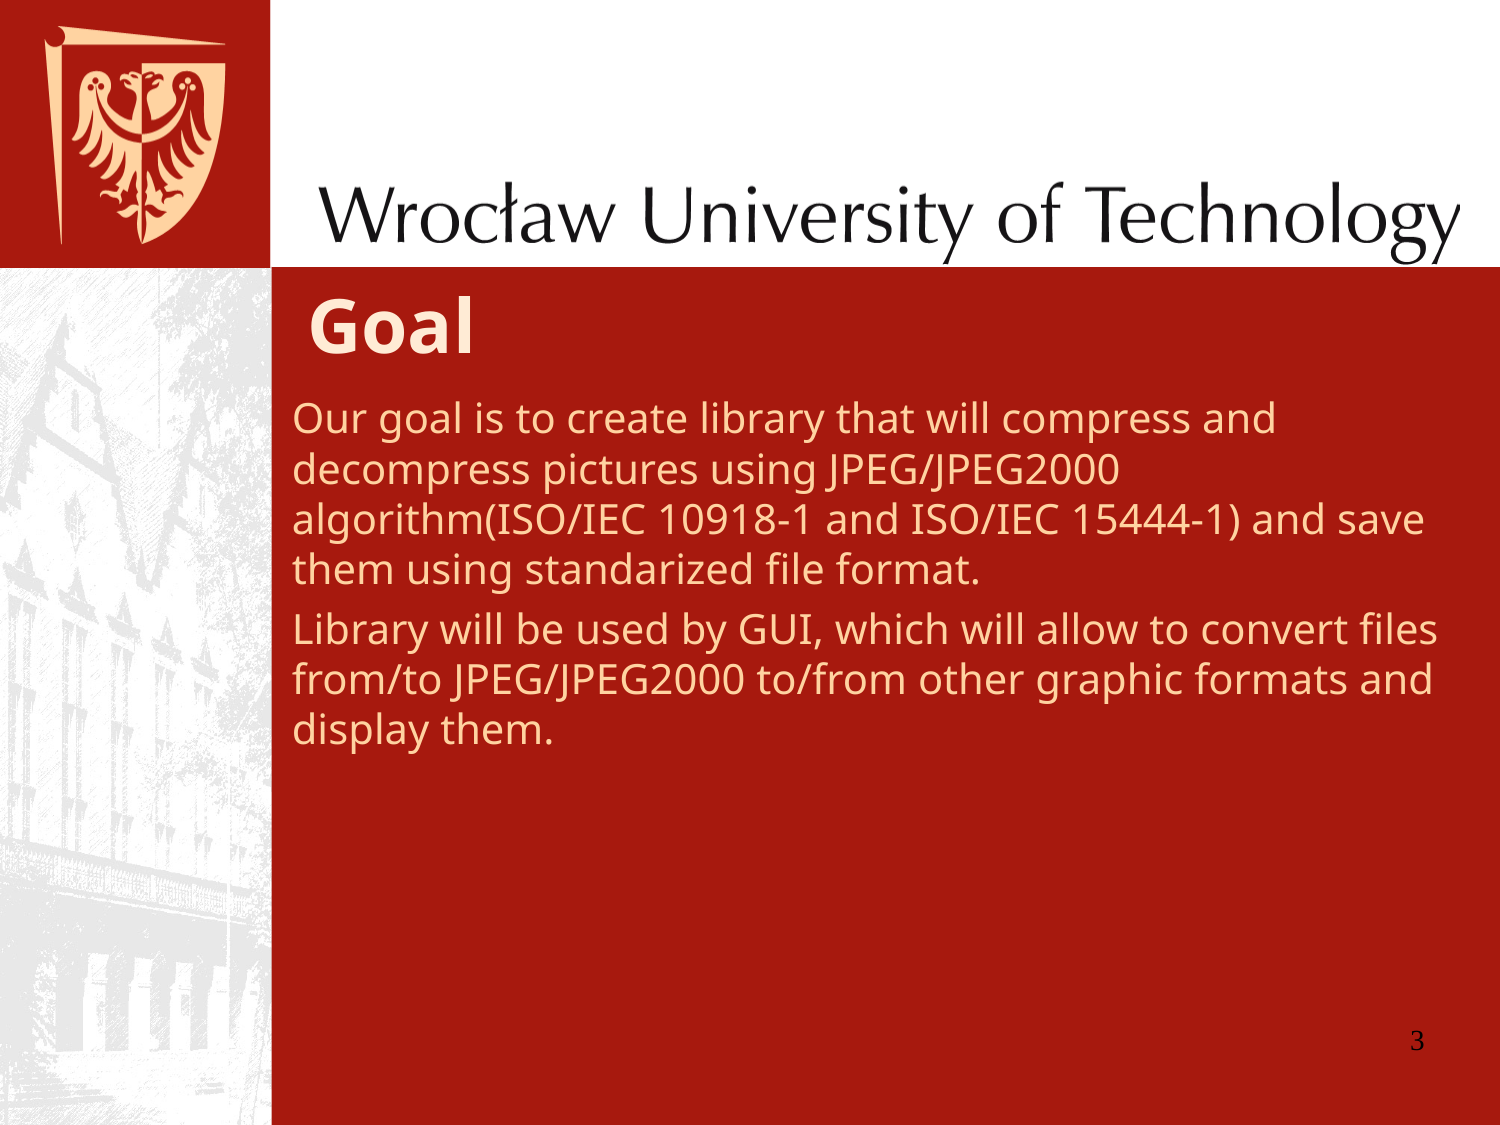

# Goal
Our goal is to create library that will compress and decompress pictures using JPEG/JPEG2000 algorithm(ISO/IEC 10918-1 and ISO/IEC 15444-1) and save them using standarized file format.
Library will be used by GUI, which will allow to convert files from/to JPEG/JPEG2000 to/from other graphic formats and display them.
3